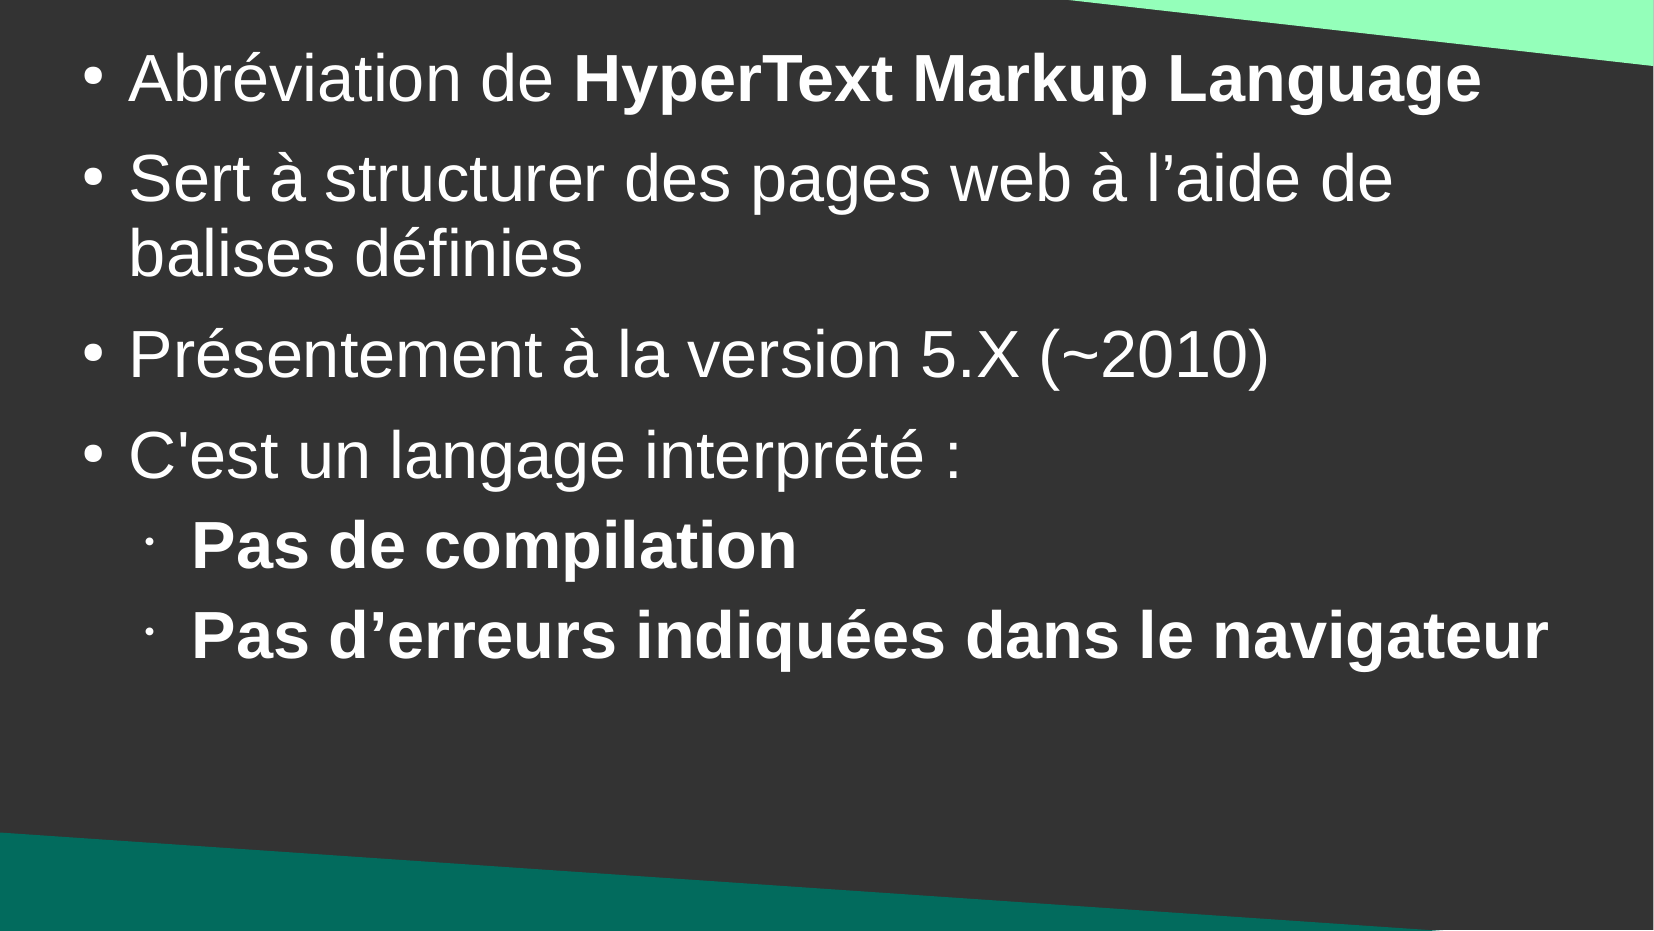

# Abréviation de HyperText Markup Language
Sert à structurer des pages web à l’aide de balises définies
Présentement à la version 5.X (~2010)
C'est un langage interprété :
Pas de compilation
Pas d’erreurs indiquées dans le navigateur